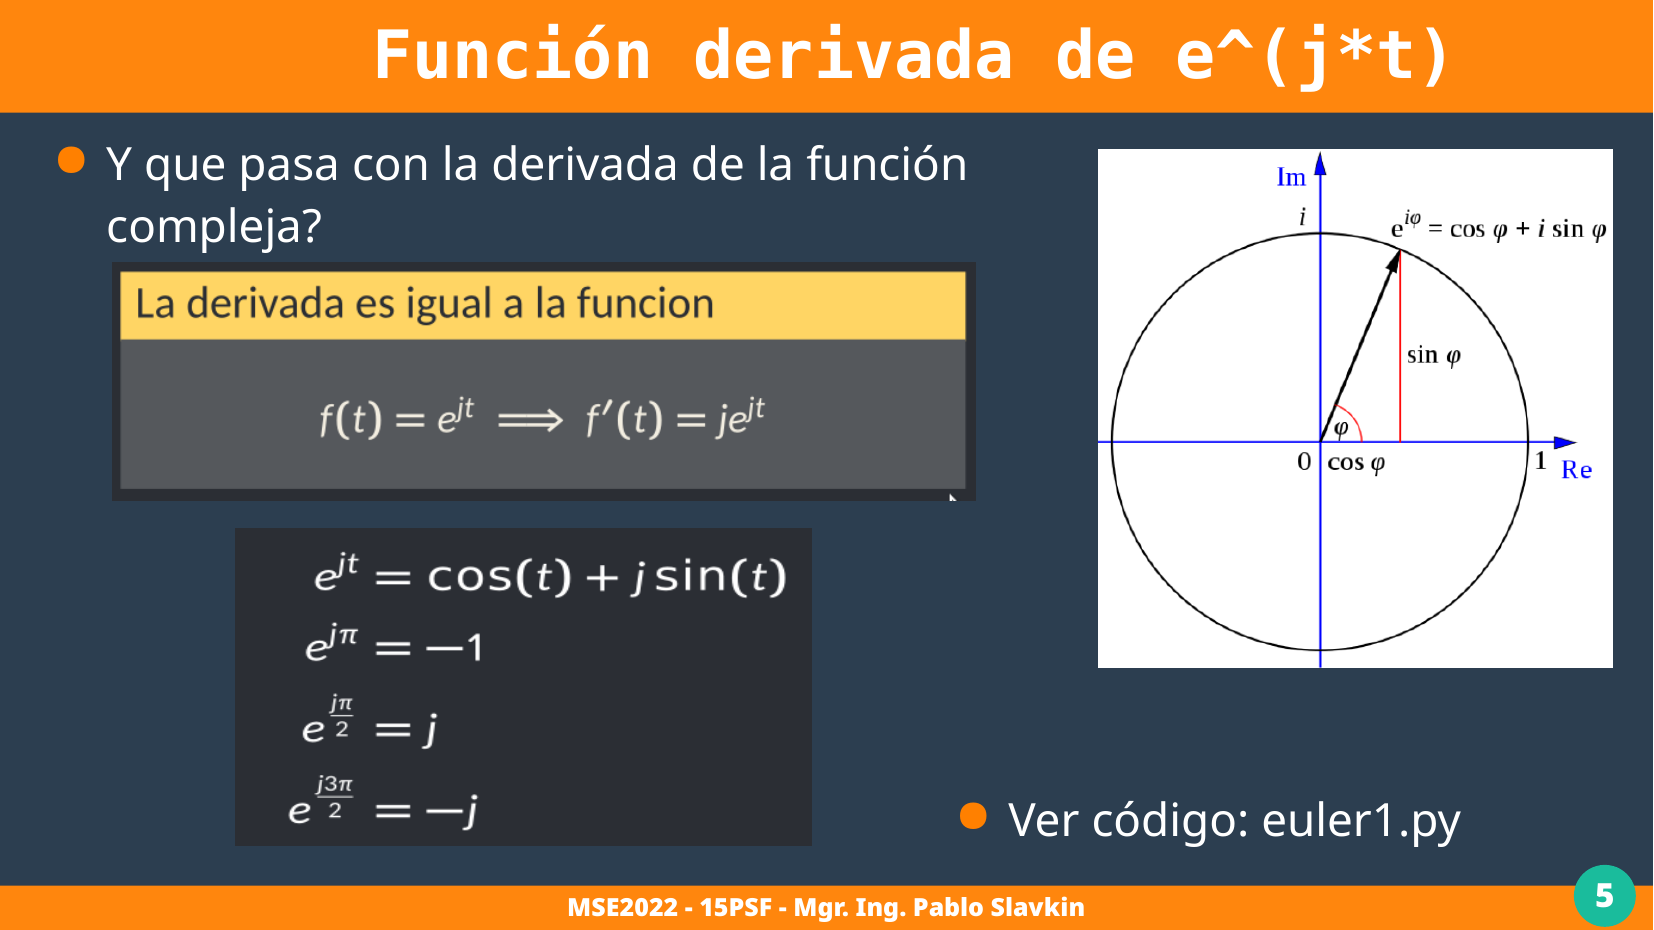

# Función derivada de e^(j*t)
Y que pasa con la derivada de la función compleja?
Ver código: euler1.py
MSE2022 - 15PSF - Mgr. Ing. Pablo Slavkin